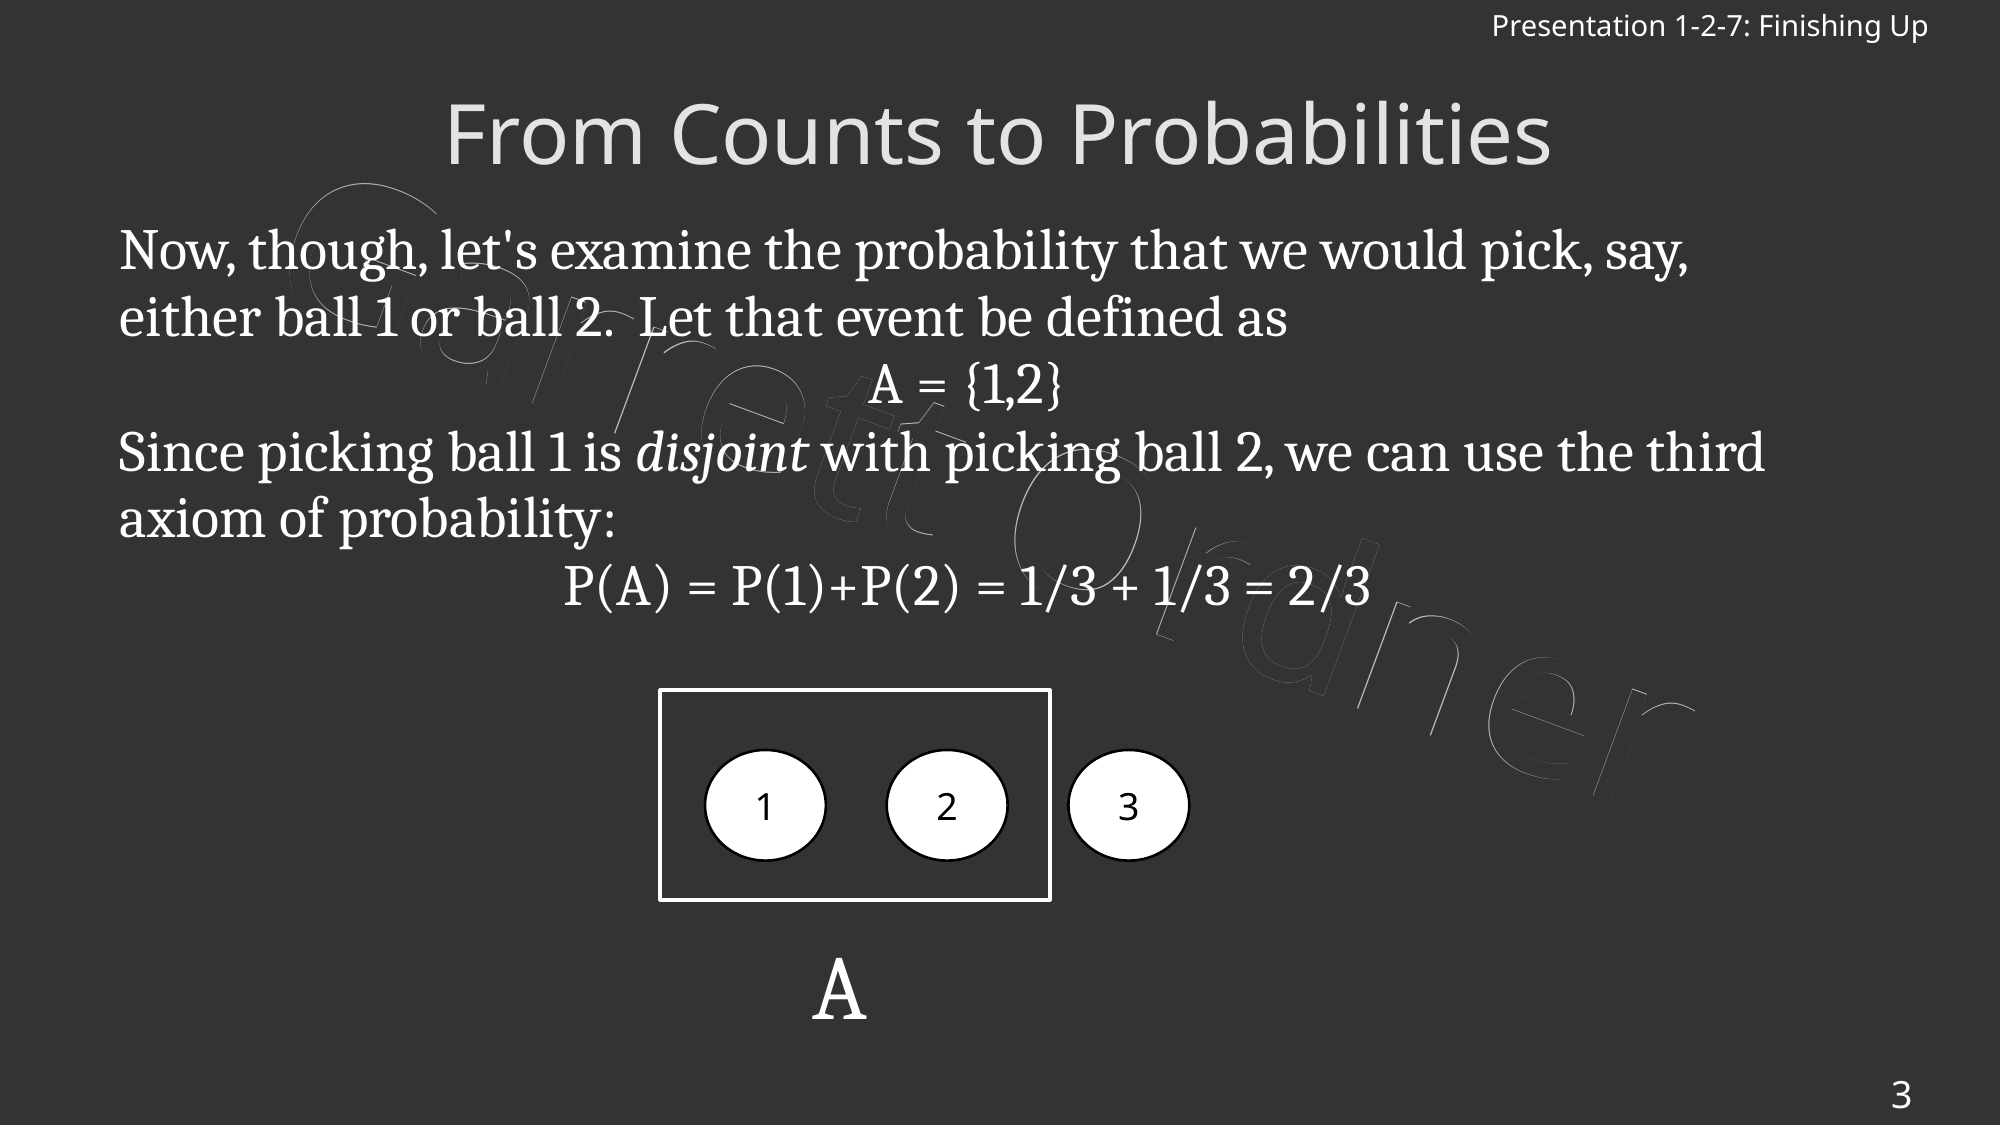

# From Counts to Probabilities
Now, though, let's examine the probability that we would pick, say, either ball 1 or ball 2. Let that event be defined as
A = {1,2}
Since picking ball 1 is disjoint with picking ball 2, we can use the third axiom of probability:
P(A) = P(1)+P(2) = 1/3 + 1/3 = 2/3
1
2
3
A